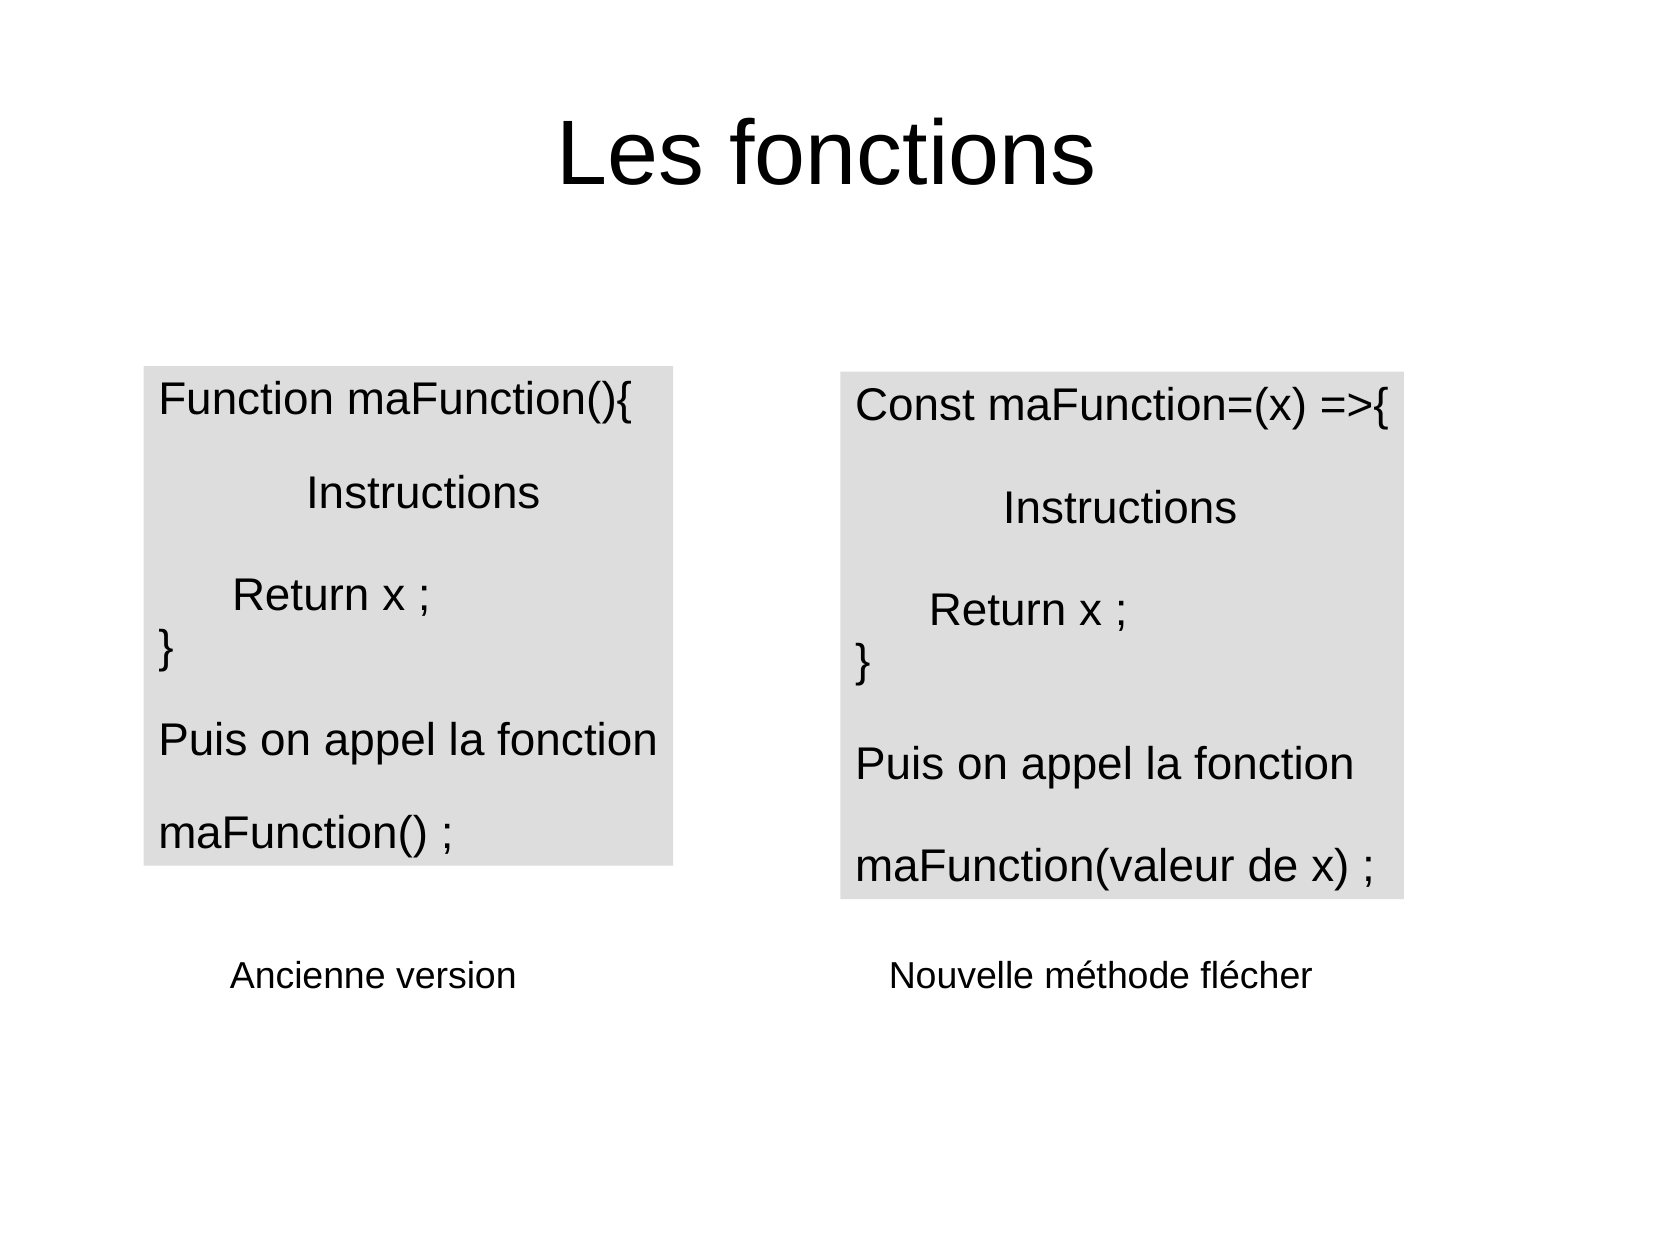

# Les fonctions
Function maFunction(){
		Instructions
	Return x ;
}
Puis on appel la fonction
maFunction() ;
Const maFunction=(x) =>{
		Instructions
	Return x ;
}
Puis on appel la fonction
maFunction(valeur de x) ;
Ancienne version
Nouvelle méthode flécher